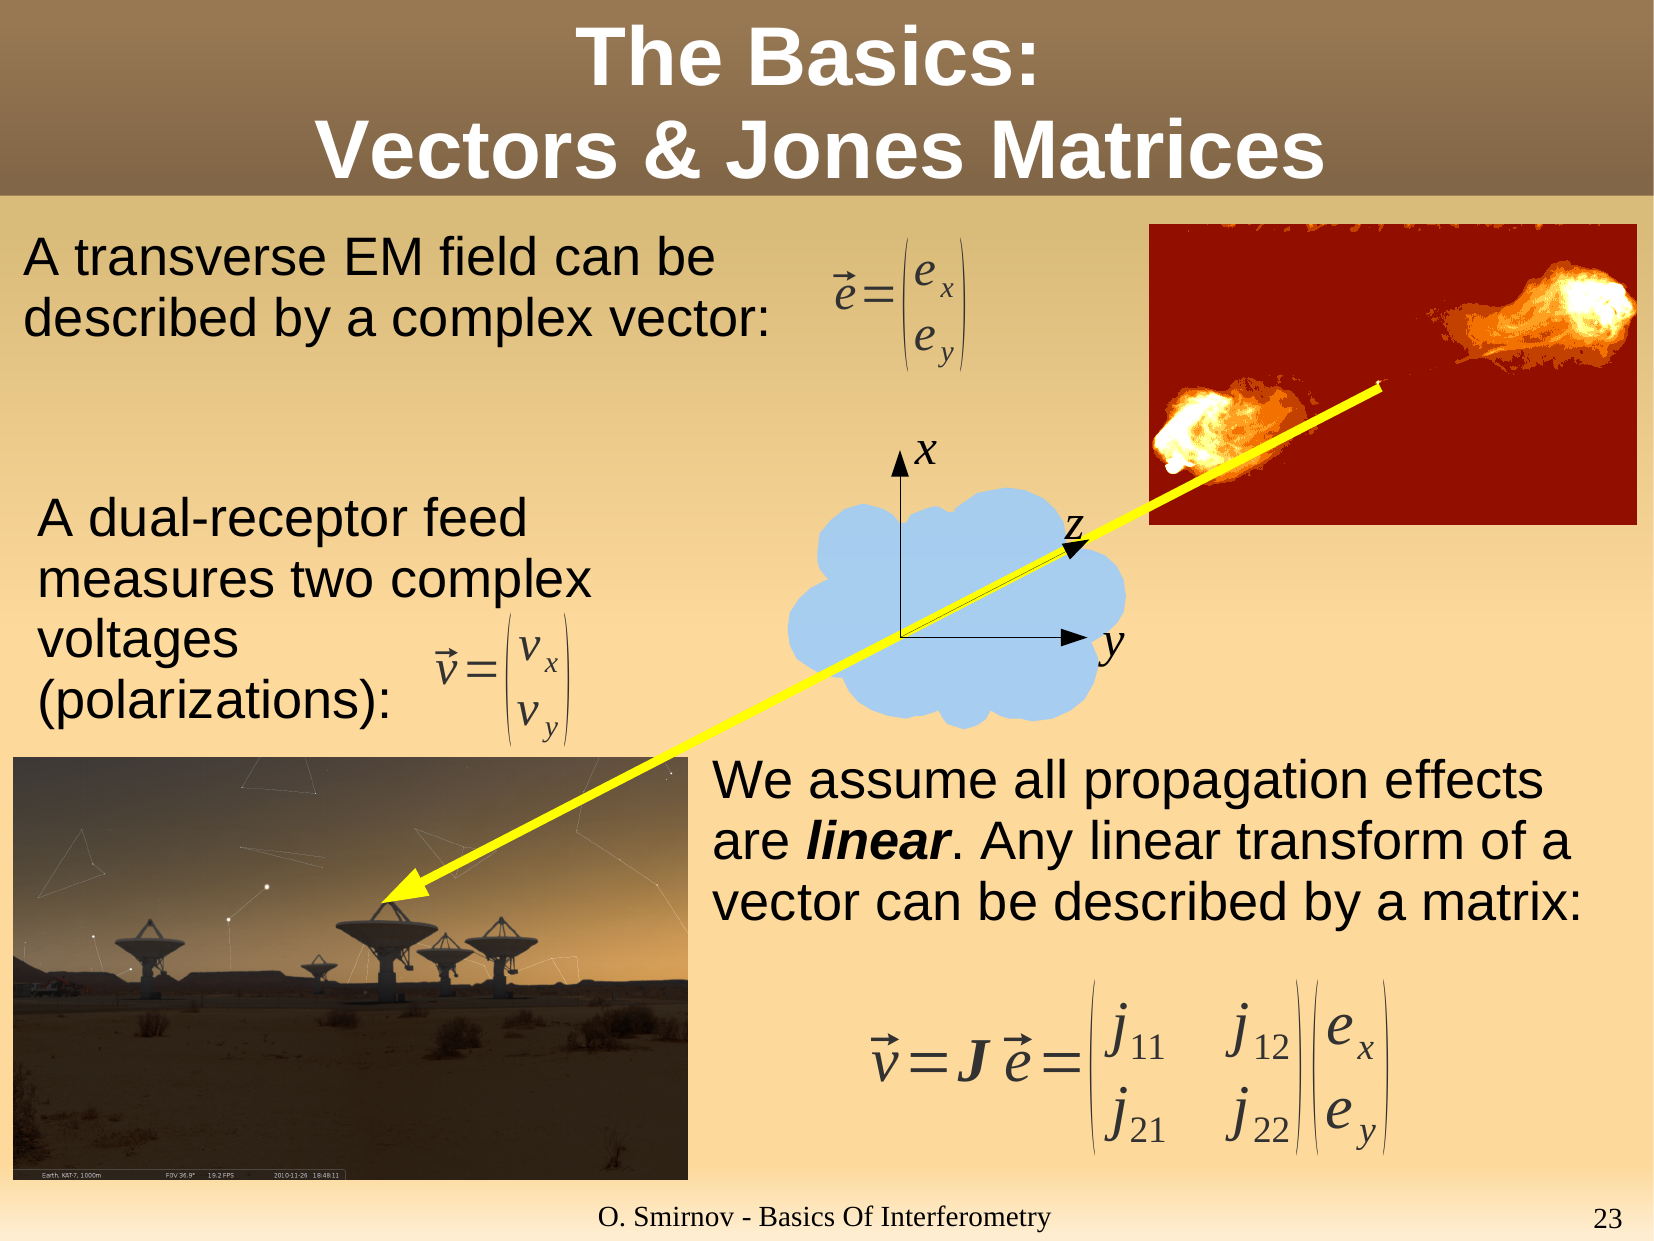

# The Basics: Vectors & Jones Matrices
A transverse EM field can be described by a complex vector:
x
A dual-receptor feed measures two complex voltages
(polarizations):
z
y
We assume all propagation effects
are linear. Any linear transform of a vector can be described by a matrix:
O. Smirnov - Basics Of Interferometry
23